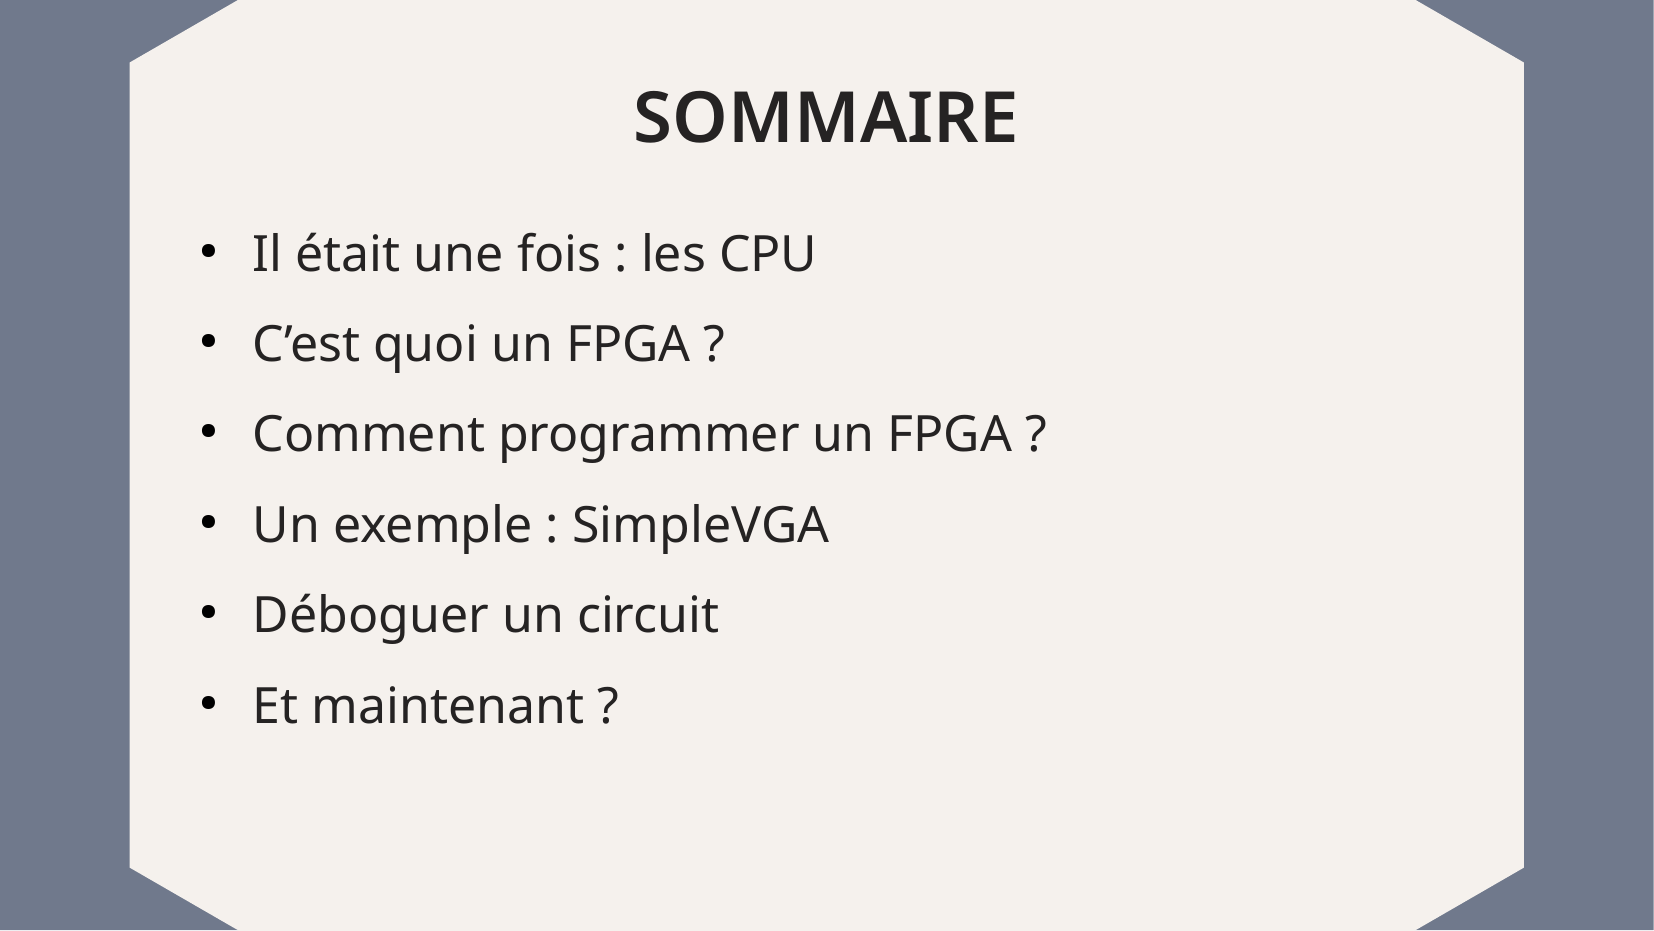

# Sommaire
Il était une fois : les CPU
C’est quoi un FPGA ?
Comment programmer un FPGA ?
Un exemple : SimpleVGA
Déboguer un circuit
Et maintenant ?